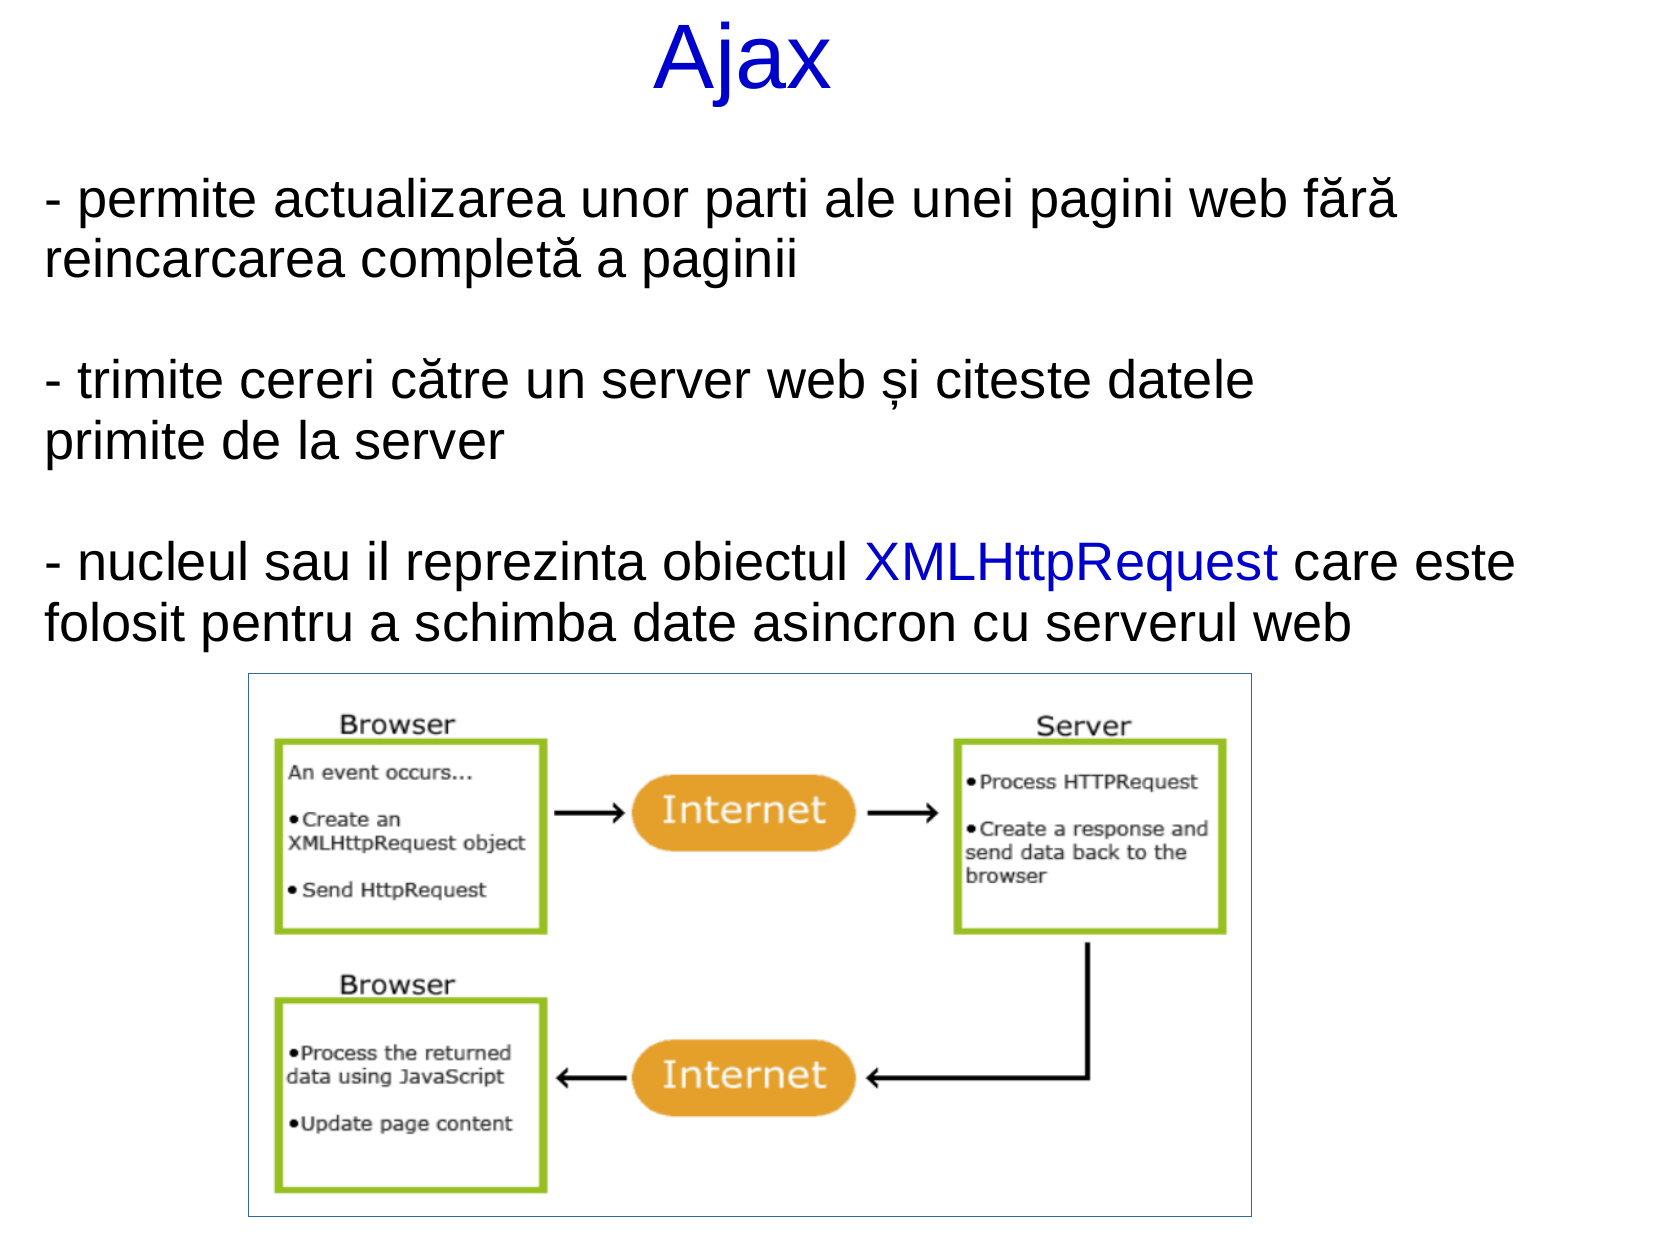

Ajax
- permite actualizarea unor parti ale unei pagini web fără reincarcarea completă a paginii
- trimite cereri către un server web și citeste datele
primite de la server
- nucleul sau il reprezinta obiectul XMLHttpRequest care este folosit pentru a schimba date asincron cu serverul web